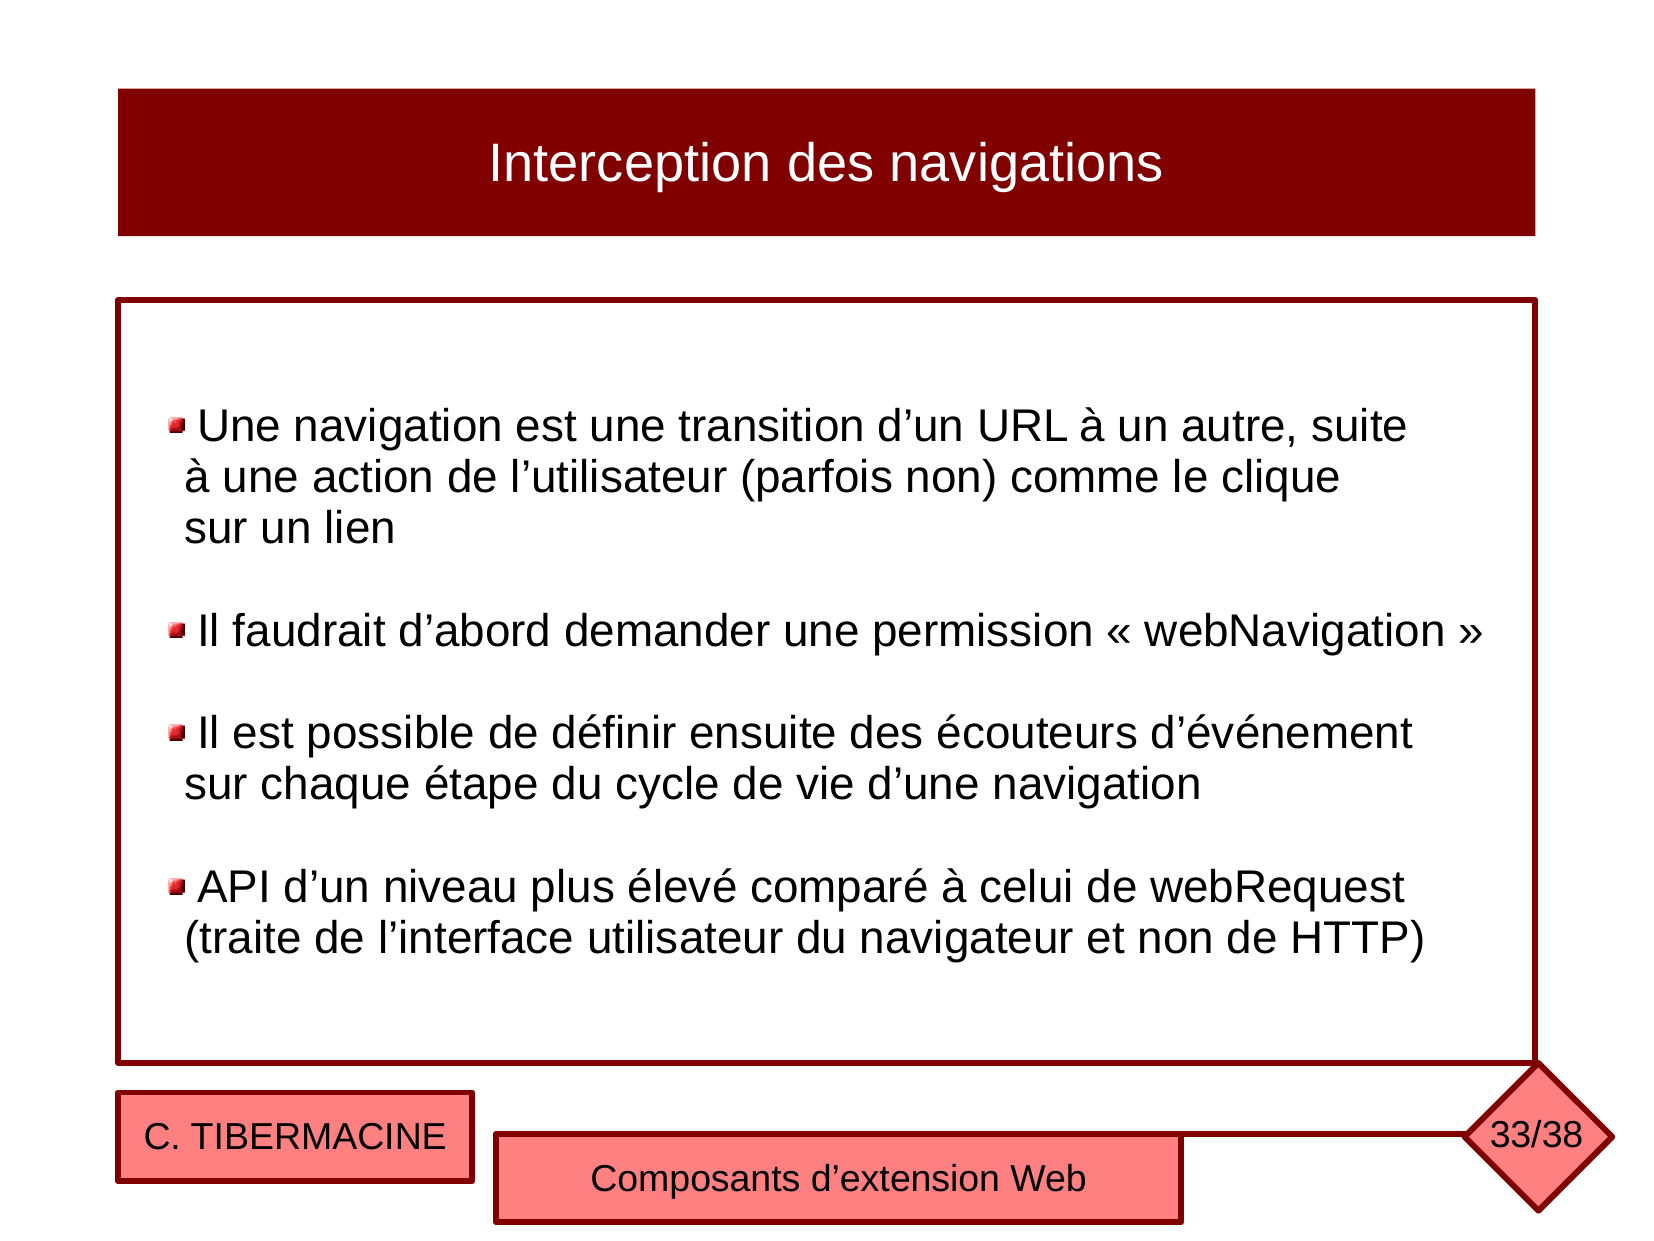

Interception des navigations
 Une navigation est une transition d’un URL à un autre, suite
à une action de l’utilisateur (parfois non) comme le clique
sur un lien
 Il faudrait d’abord demander une permission « webNavigation »
 Il est possible de définir ensuite des écouteurs d’événement
sur chaque étape du cycle de vie d’une navigation
 API d’un niveau plus élevé comparé à celui de webRequest
(traite de l’interface utilisateur du navigateur et non de HTTP)
C. TIBERMACINE
Composants d’extension Web